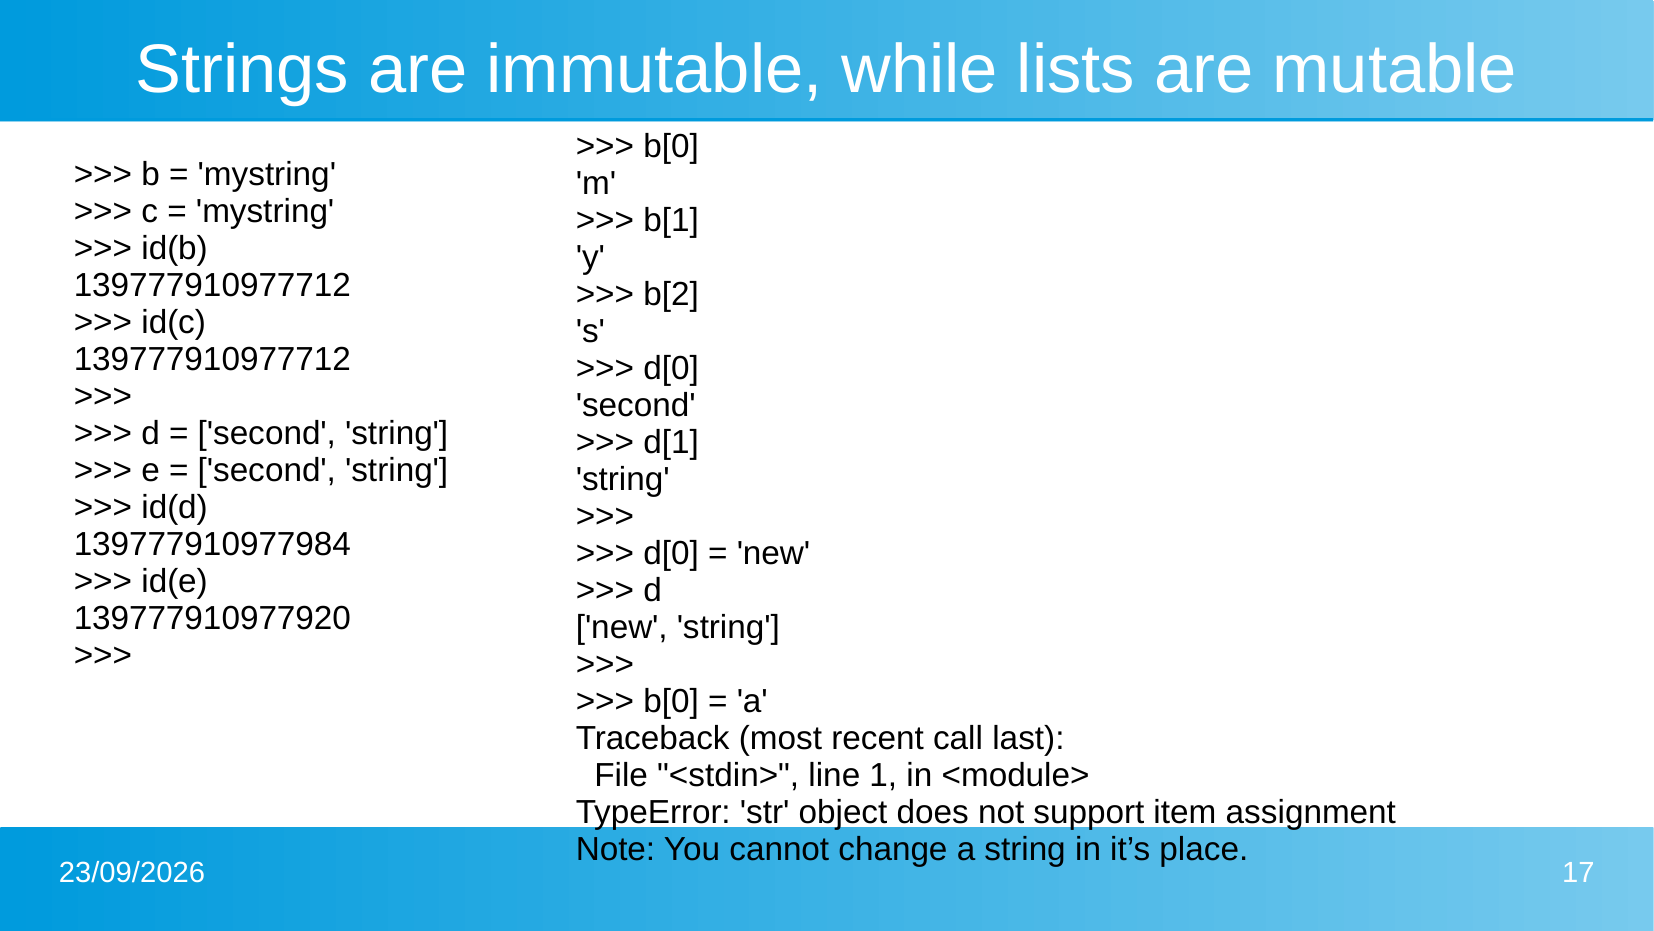

# Strings are immutable, while lists are mutable
>>> b[0]
'm'
>>> b[1]
'y'
>>> b[2]
's'
>>> d[0]
'second'
>>> d[1]
'string'
>>>
>>> d[0] = 'new'
>>> d
['new', 'string']
>>>
>>> b[0] = 'a'
Traceback (most recent call last):
 File "<stdin>", line 1, in <module>
TypeError: 'str' object does not support item assignment
Note: You cannot change a string in it’s place.
>>> b = 'mystring'
>>> c = 'mystring'
>>> id(b)
139777910977712
>>> id(c)
139777910977712
>>>
>>> d = ['second', 'string']
>>> e = ['second', 'string']
>>> id(d)
139777910977984
>>> id(e)
139777910977920
>>>
17